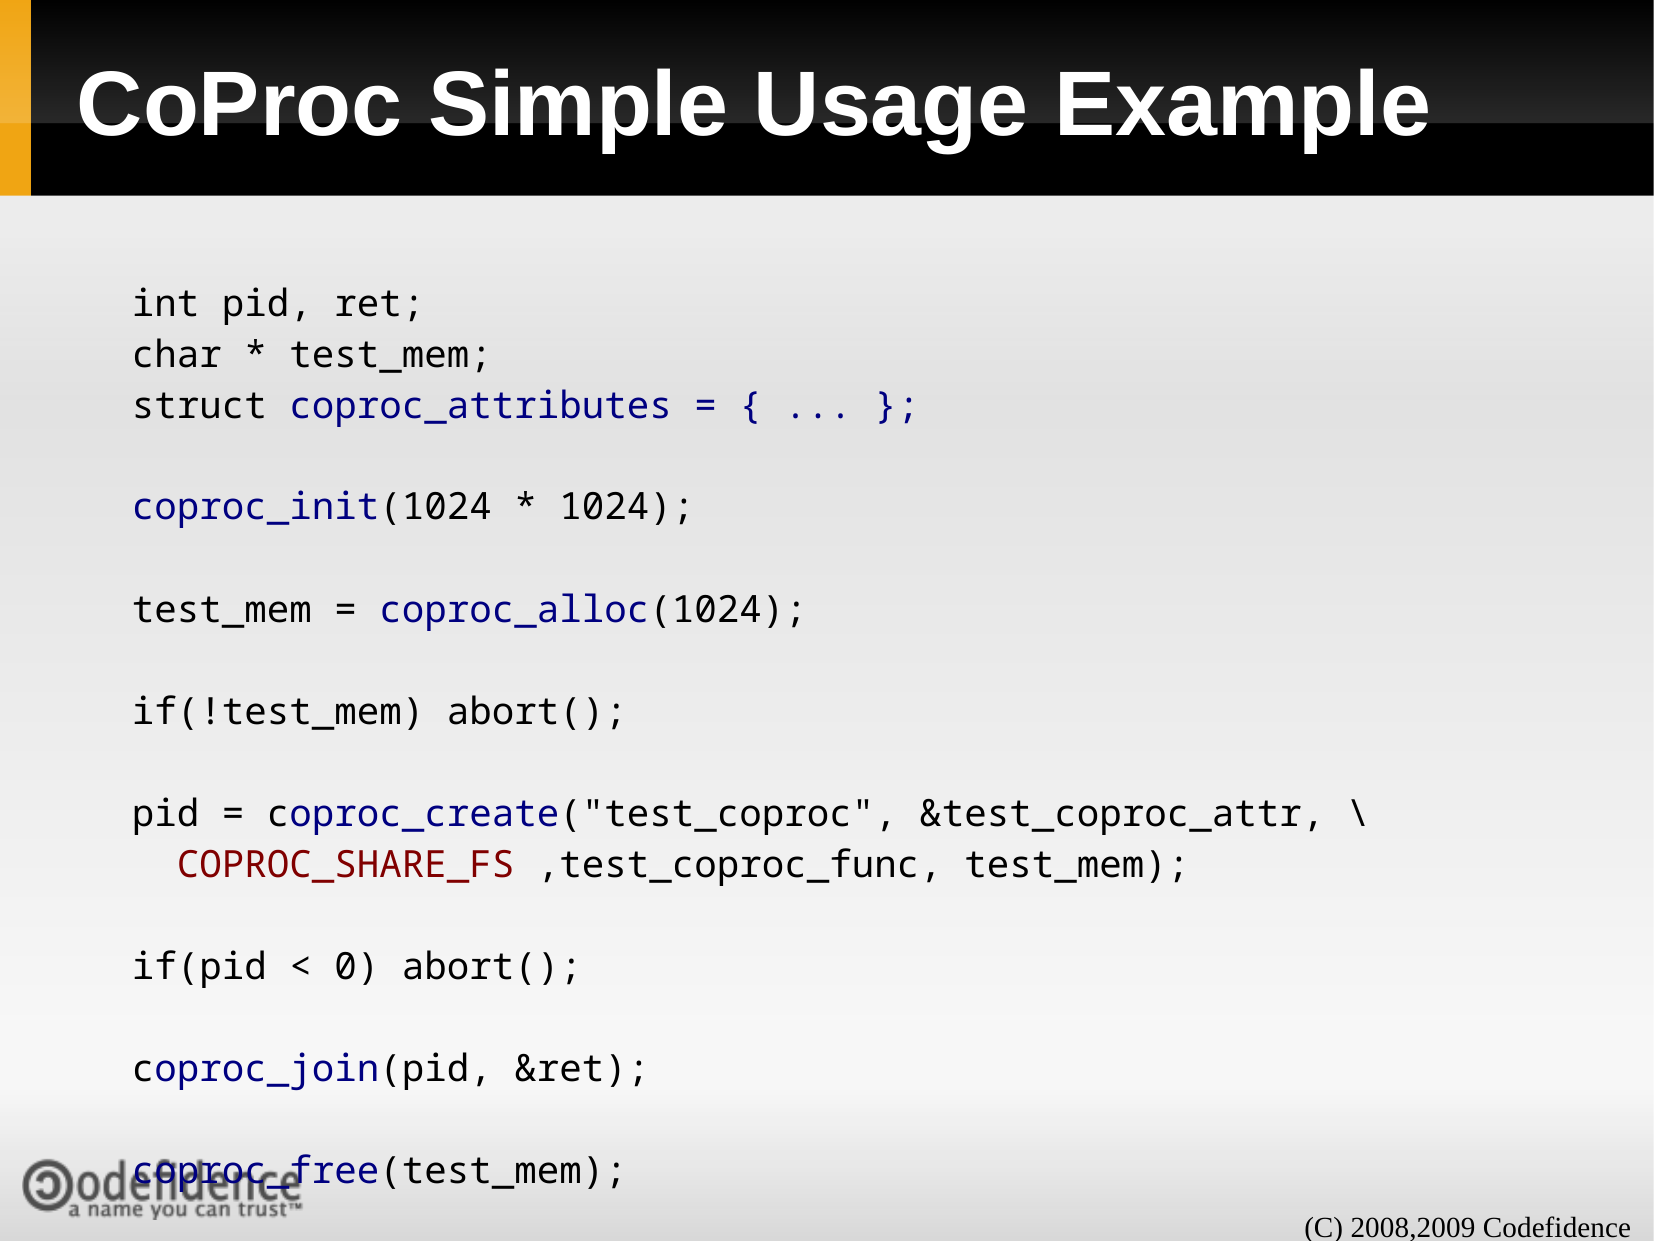

# CoProc Simple Usage Example
 int pid, ret;
 char * test_mem;
 struct coproc_attributes = { ... };
 coproc_init(1024 * 1024);
 test_mem = coproc_alloc(1024);
 if(!test_mem) abort();
 pid = coproc_create("test_coproc", &test_coproc_attr, \
 COPROC_SHARE_FS ,test_coproc_func, test_mem);
 if(pid < 0) abort();
 coproc_join(pid, &ret);
 coproc_free(test_mem);